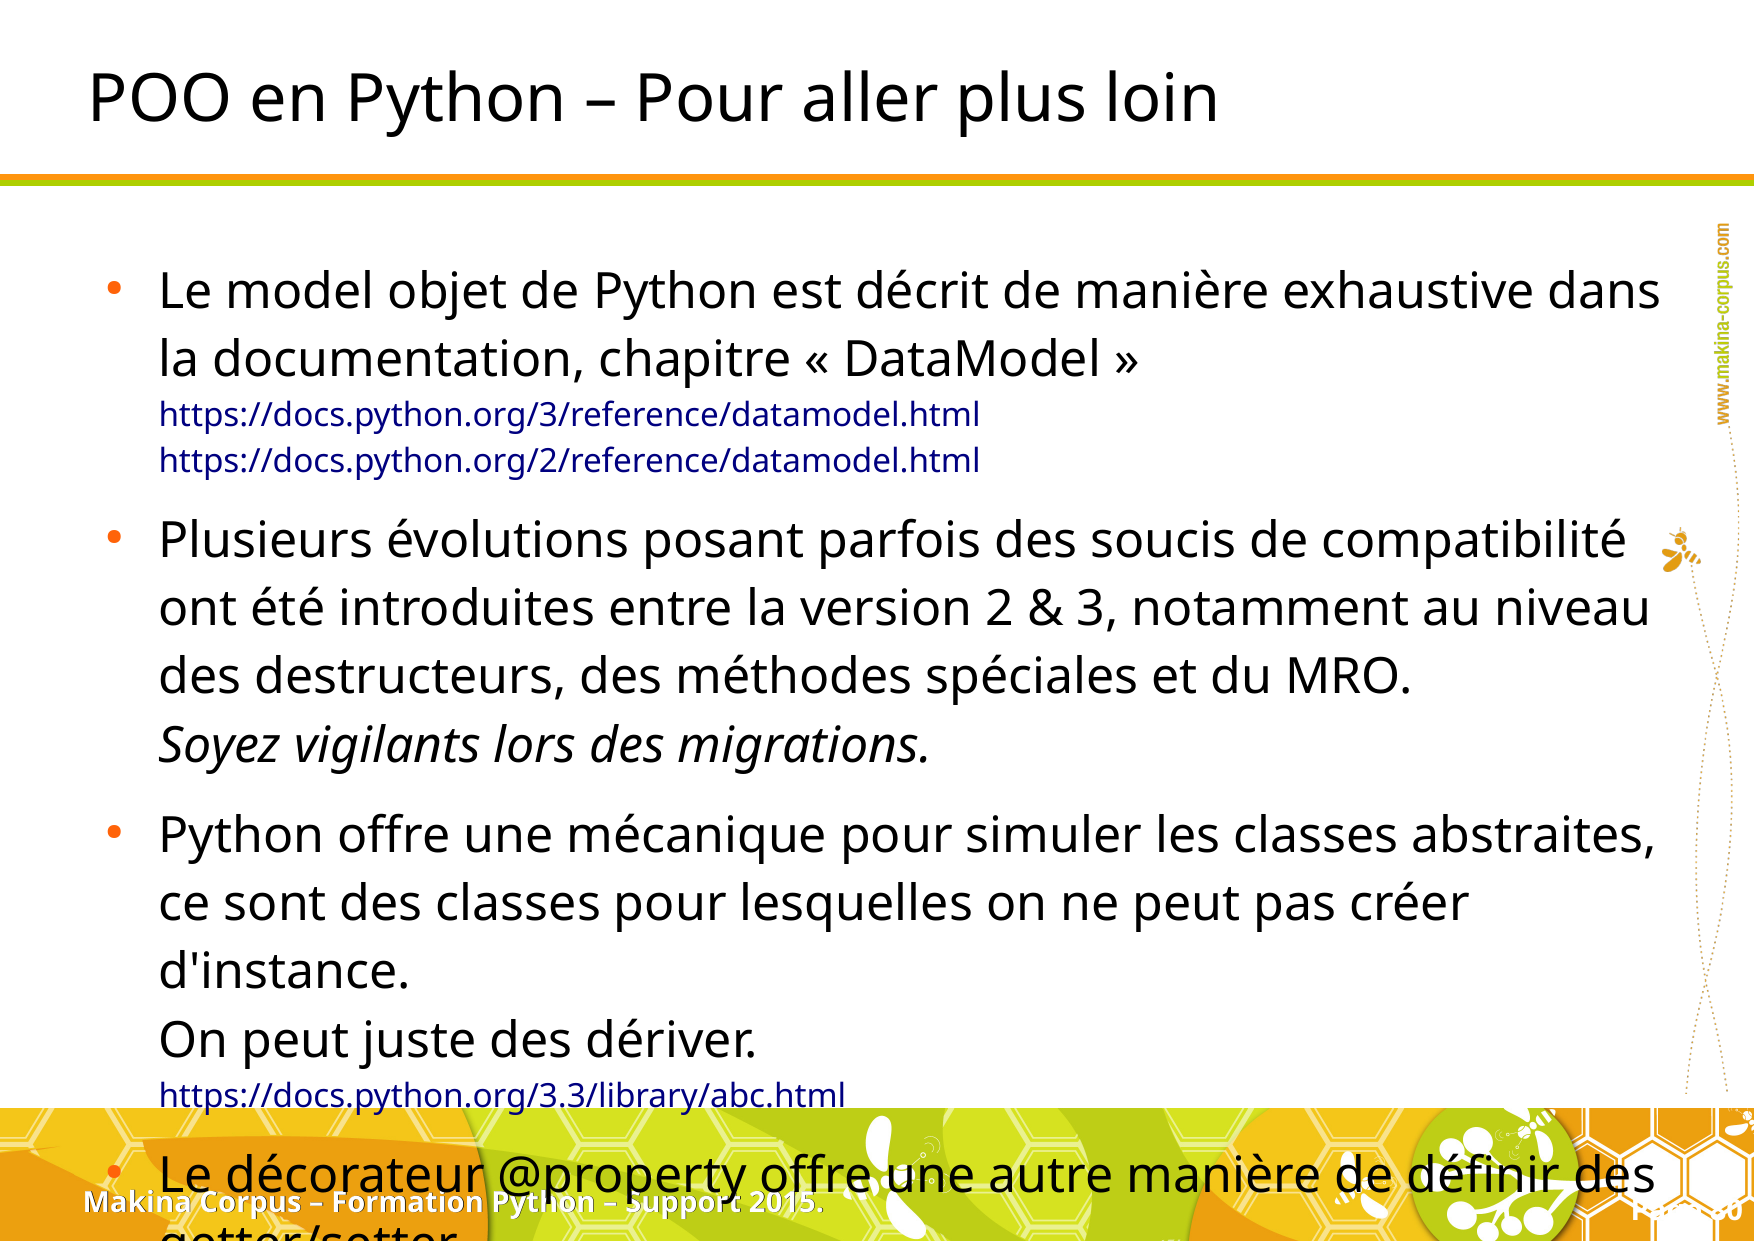

# POO en Python – Pour aller plus loin
Le model objet de Python est décrit de manière exhaustive dans la documentation, chapitre « DataModel »
https://docs.python.org/3/reference/datamodel.html
https://docs.python.org/2/reference/datamodel.html
Plusieurs évolutions posant parfois des soucis de compatibilité ont été introduites entre la version 2 & 3, notamment au niveau des destructeurs, des méthodes spéciales et du MRO.
Soyez vigilants lors des migrations.
Python offre une mécanique pour simuler les classes abstraites, ce sont des classes pour lesquelles on ne peut pas créer d'instance.
On peut juste des dériver.
https://docs.python.org/3.3/library/abc.html
Le décorateur @property offre une autre manière de définir des getter/setter
tesg
80